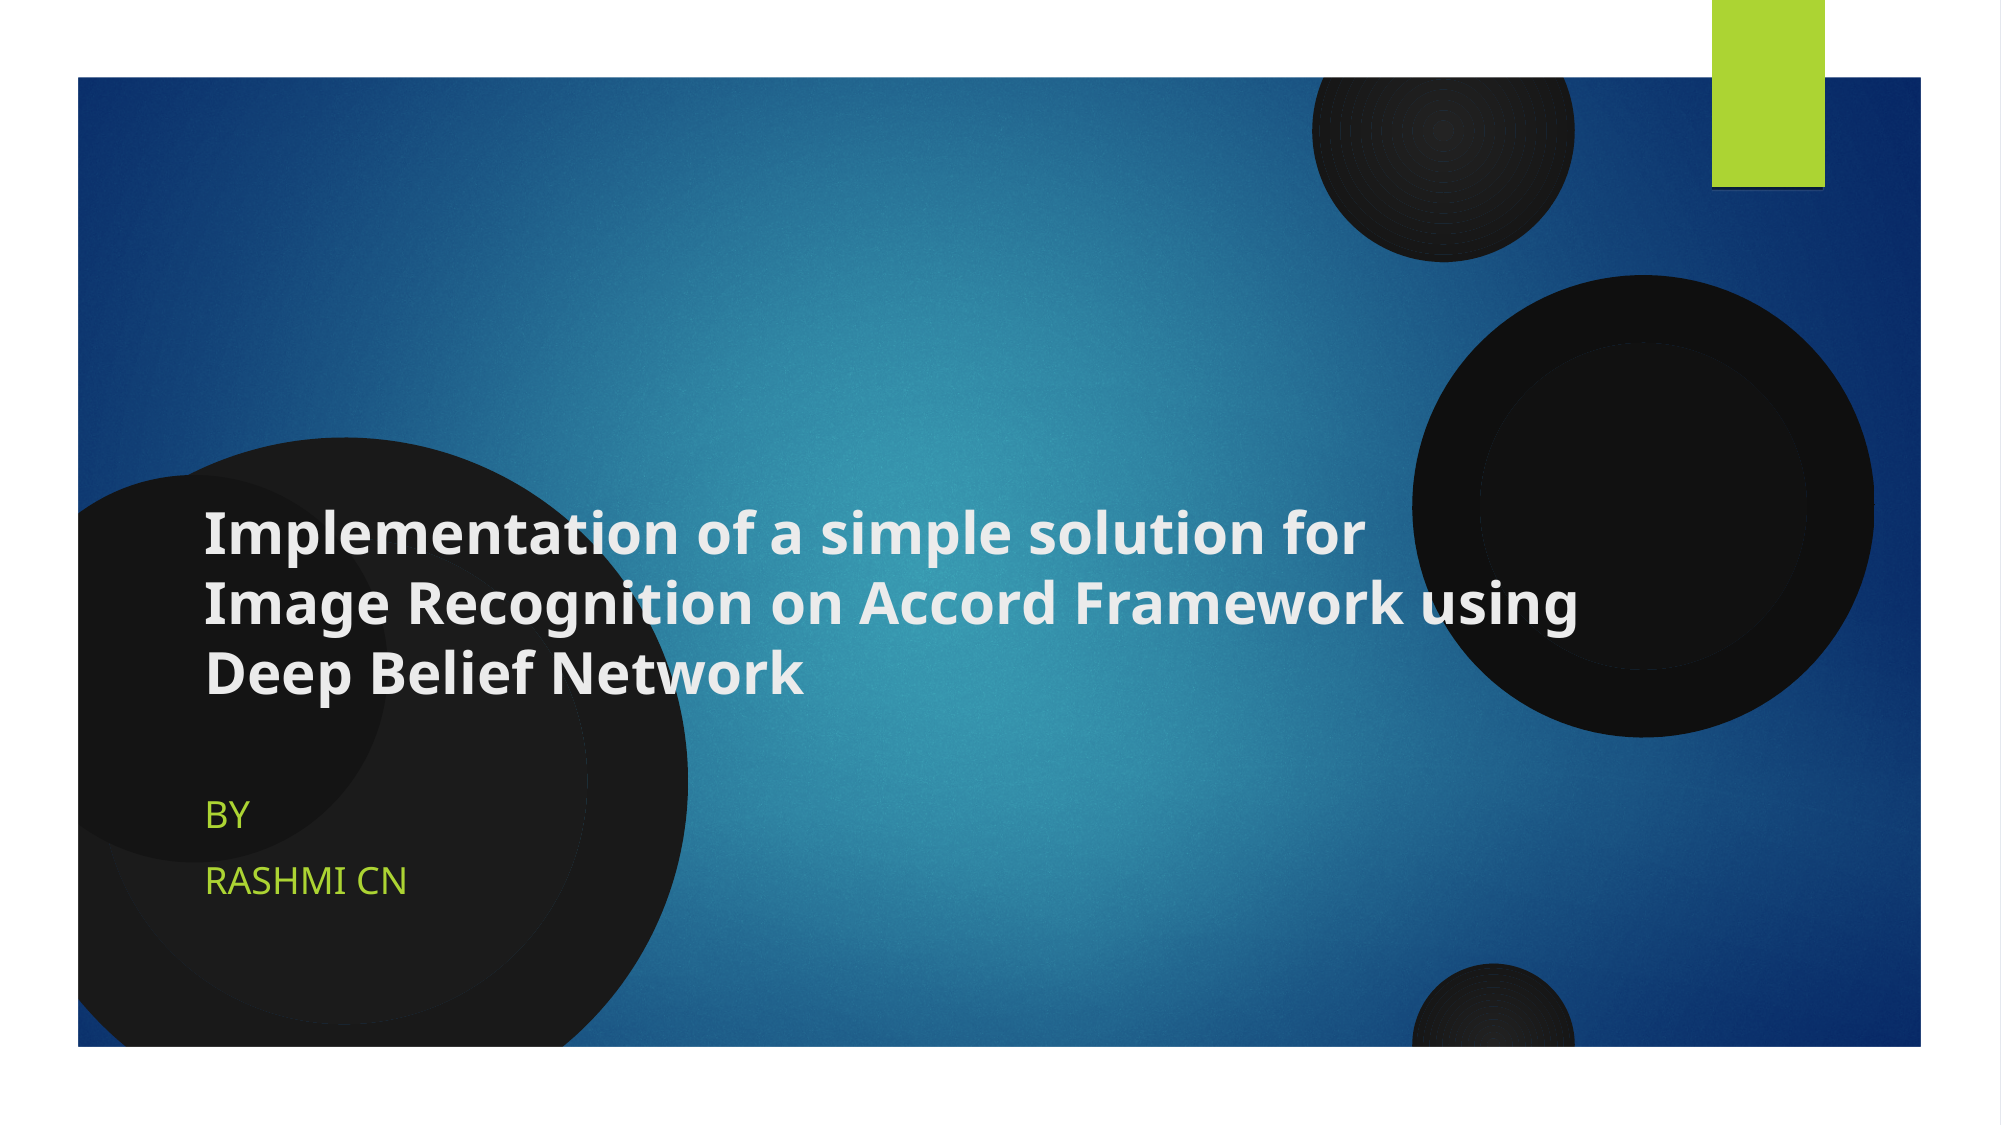

# Implementation of a simple solution for Image Recognition on Accord Framework using Deep Belief Network
By
Rashmi CN